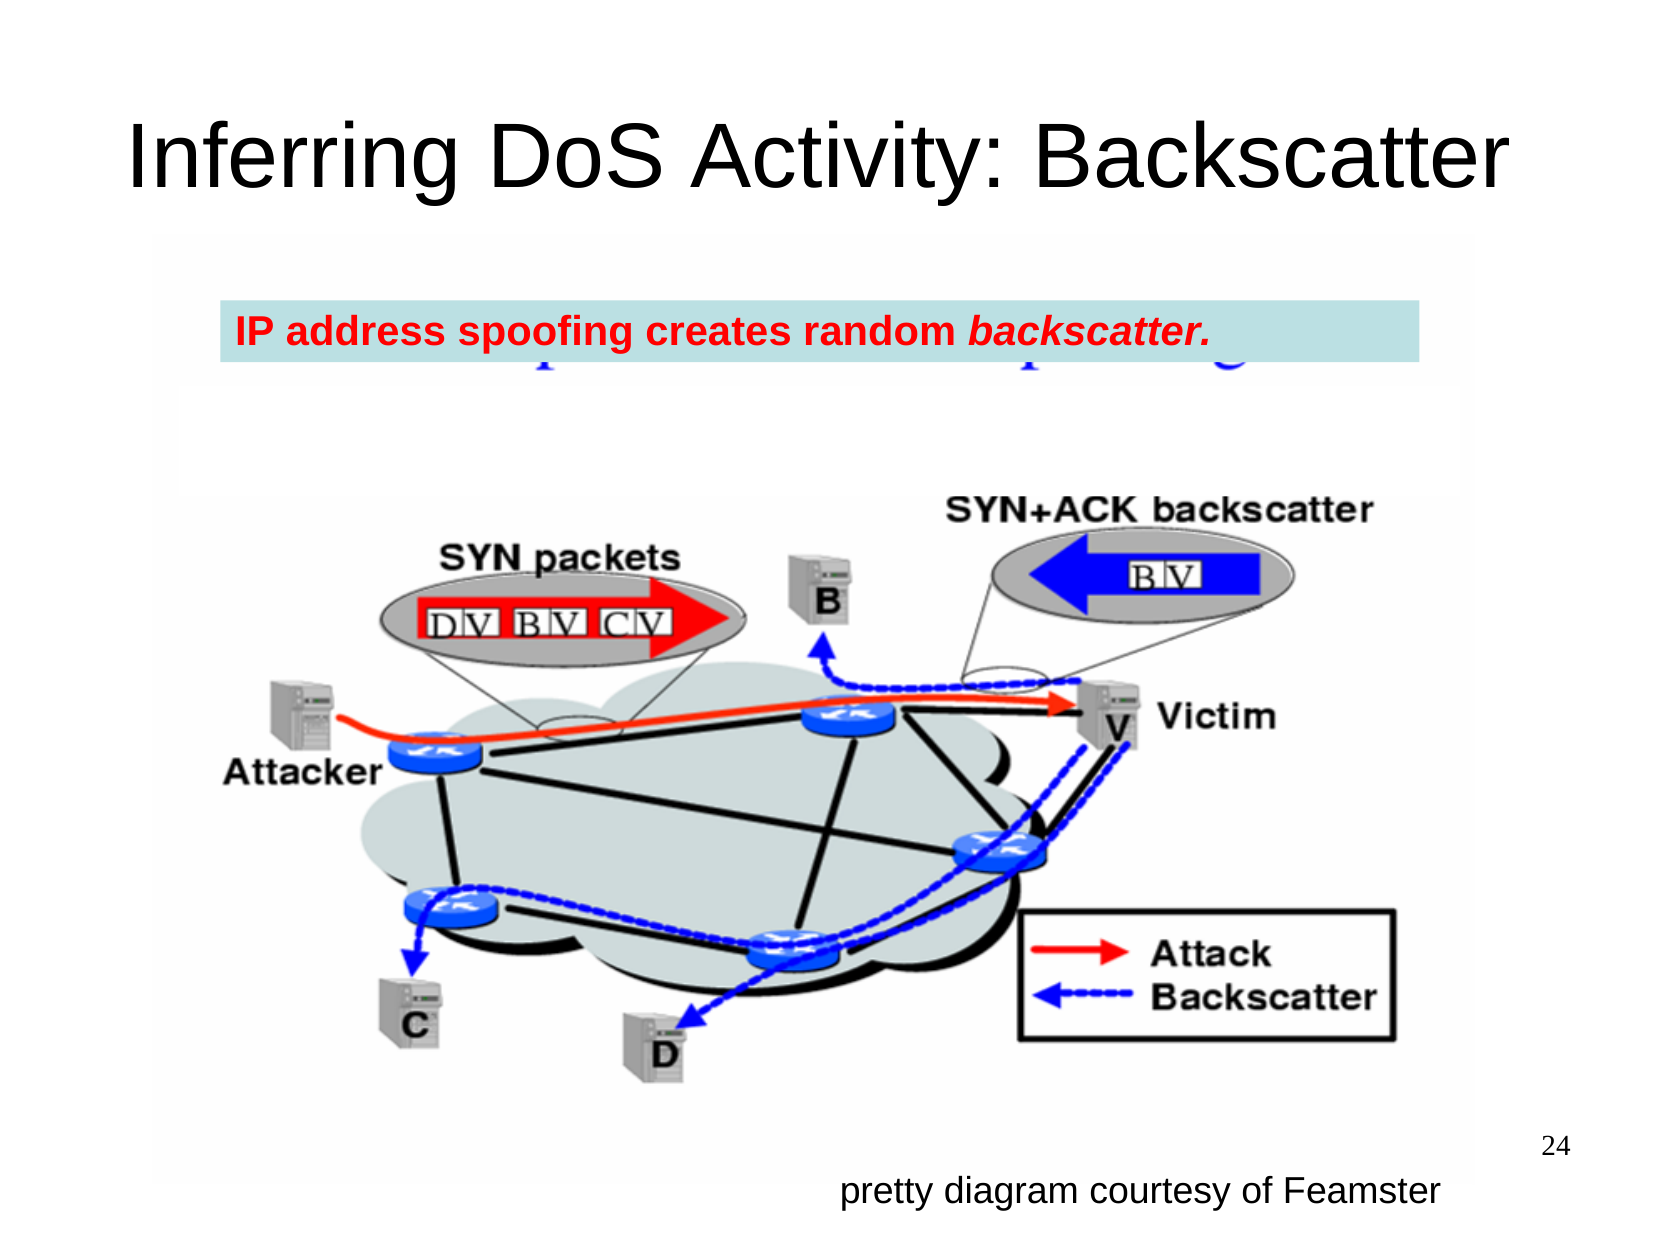

# Inferring DoS Activity: Backscatter
IP address spoofing creates random backscatter.
24
pretty diagram courtesy of Feamster